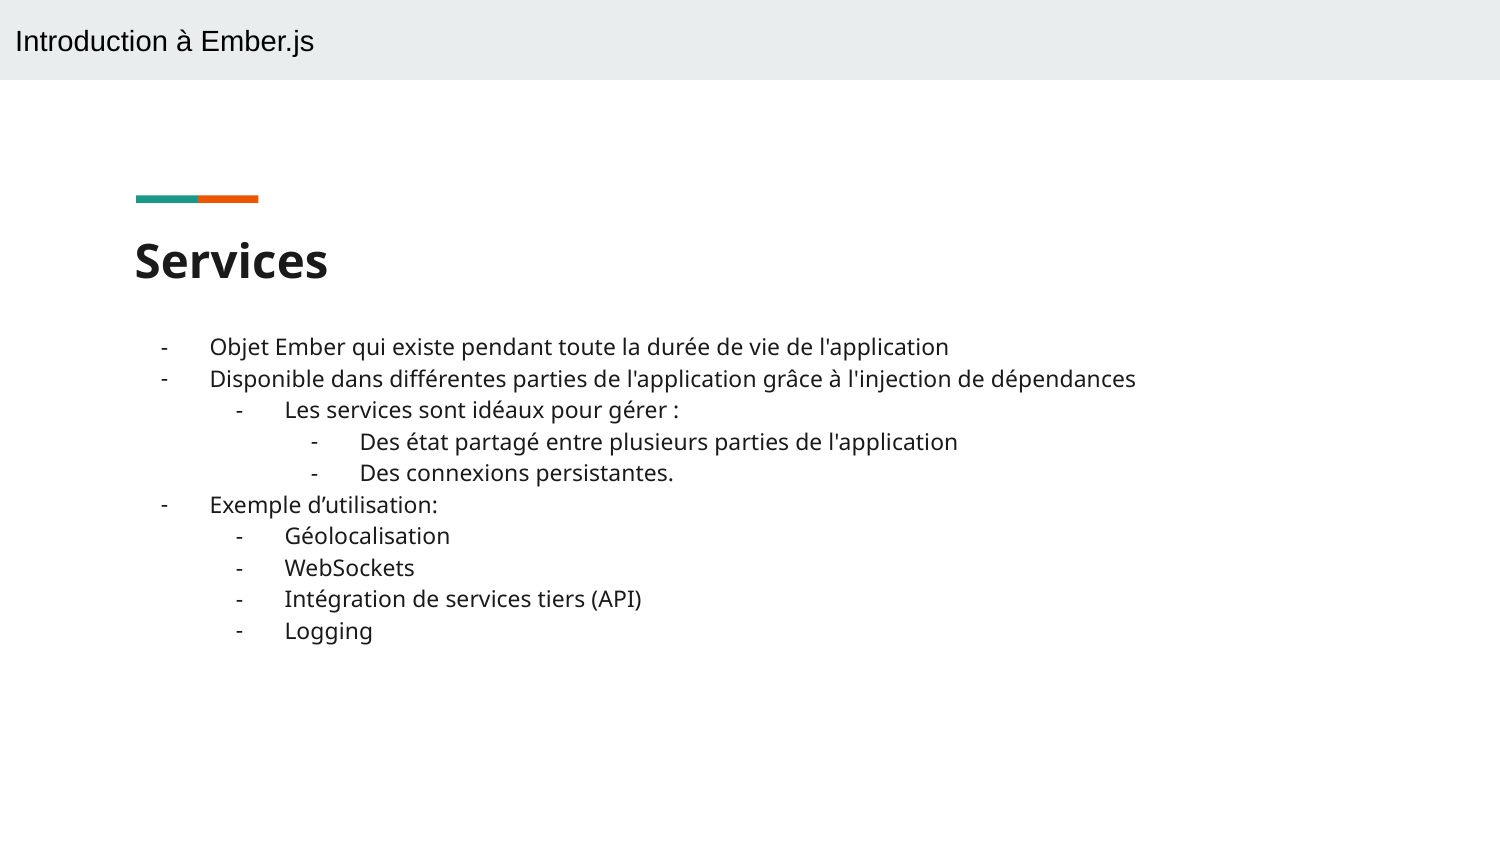

# Services
Objet Ember qui existe pendant toute la durée de vie de l'application
Disponible dans différentes parties de l'application grâce à l'injection de dépendances
Les services sont idéaux pour gérer :
Des état partagé entre plusieurs parties de l'application
Des connexions persistantes.
Exemple d’utilisation:
Géolocalisation
WebSockets
Intégration de services tiers (API)
Logging